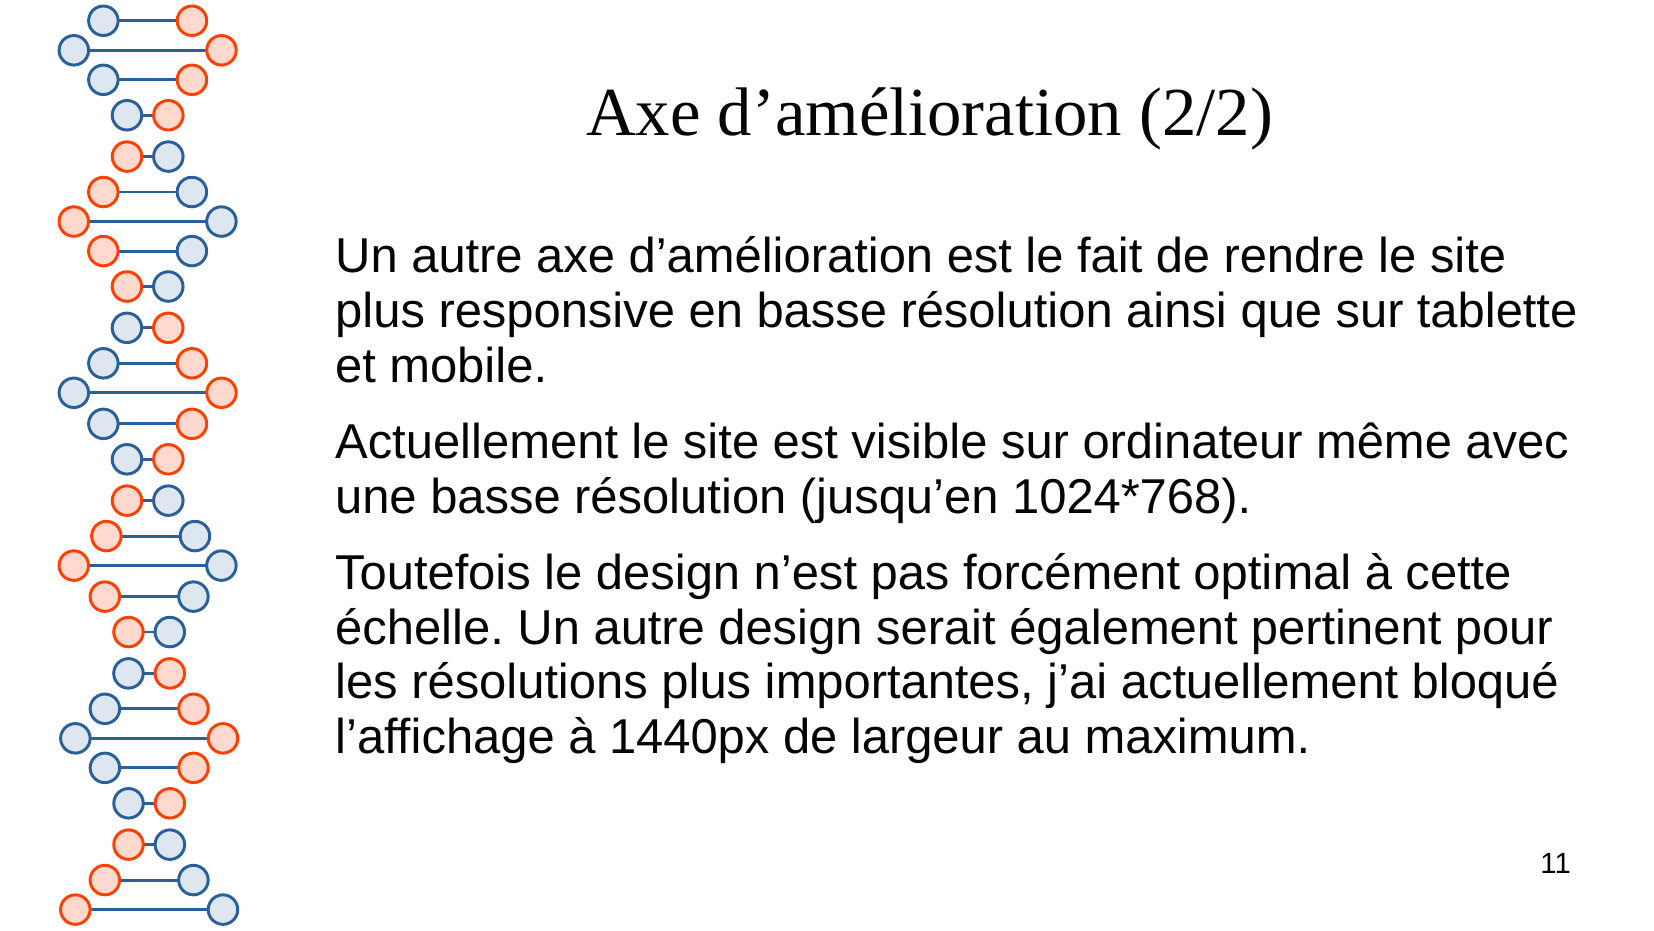

# Axe d’amélioration (2/2)
Un autre axe d’amélioration est le fait de rendre le site plus responsive en basse résolution ainsi que sur tablette et mobile.
Actuellement le site est visible sur ordinateur même avec une basse résolution (jusqu’en 1024*768).
Toutefois le design n’est pas forcément optimal à cette échelle. Un autre design serait également pertinent pour les résolutions plus importantes, j’ai actuellement bloqué l’affichage à 1440px de largeur au maximum.
11